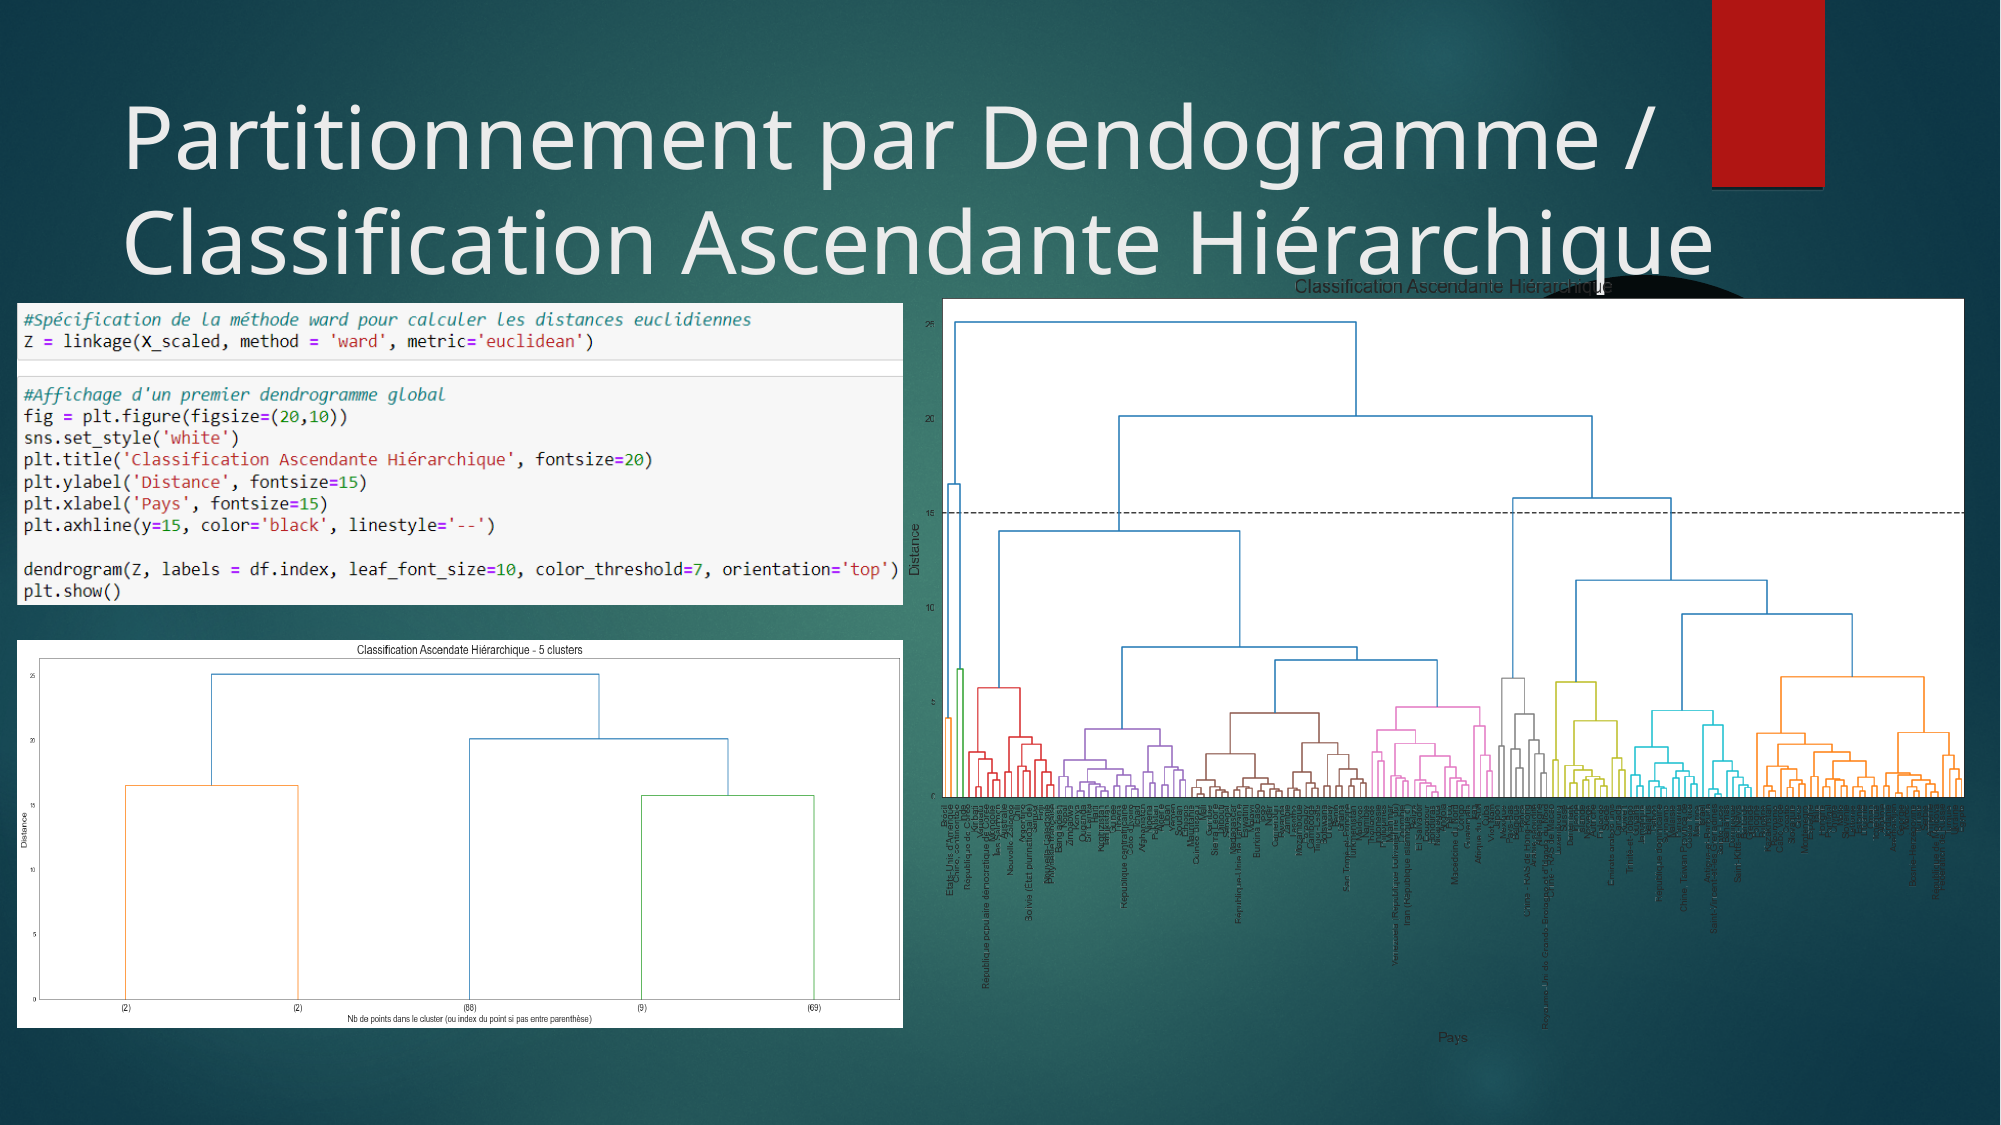

# Partitionnement par Dendogramme / Classification Ascendante Hiérarchique